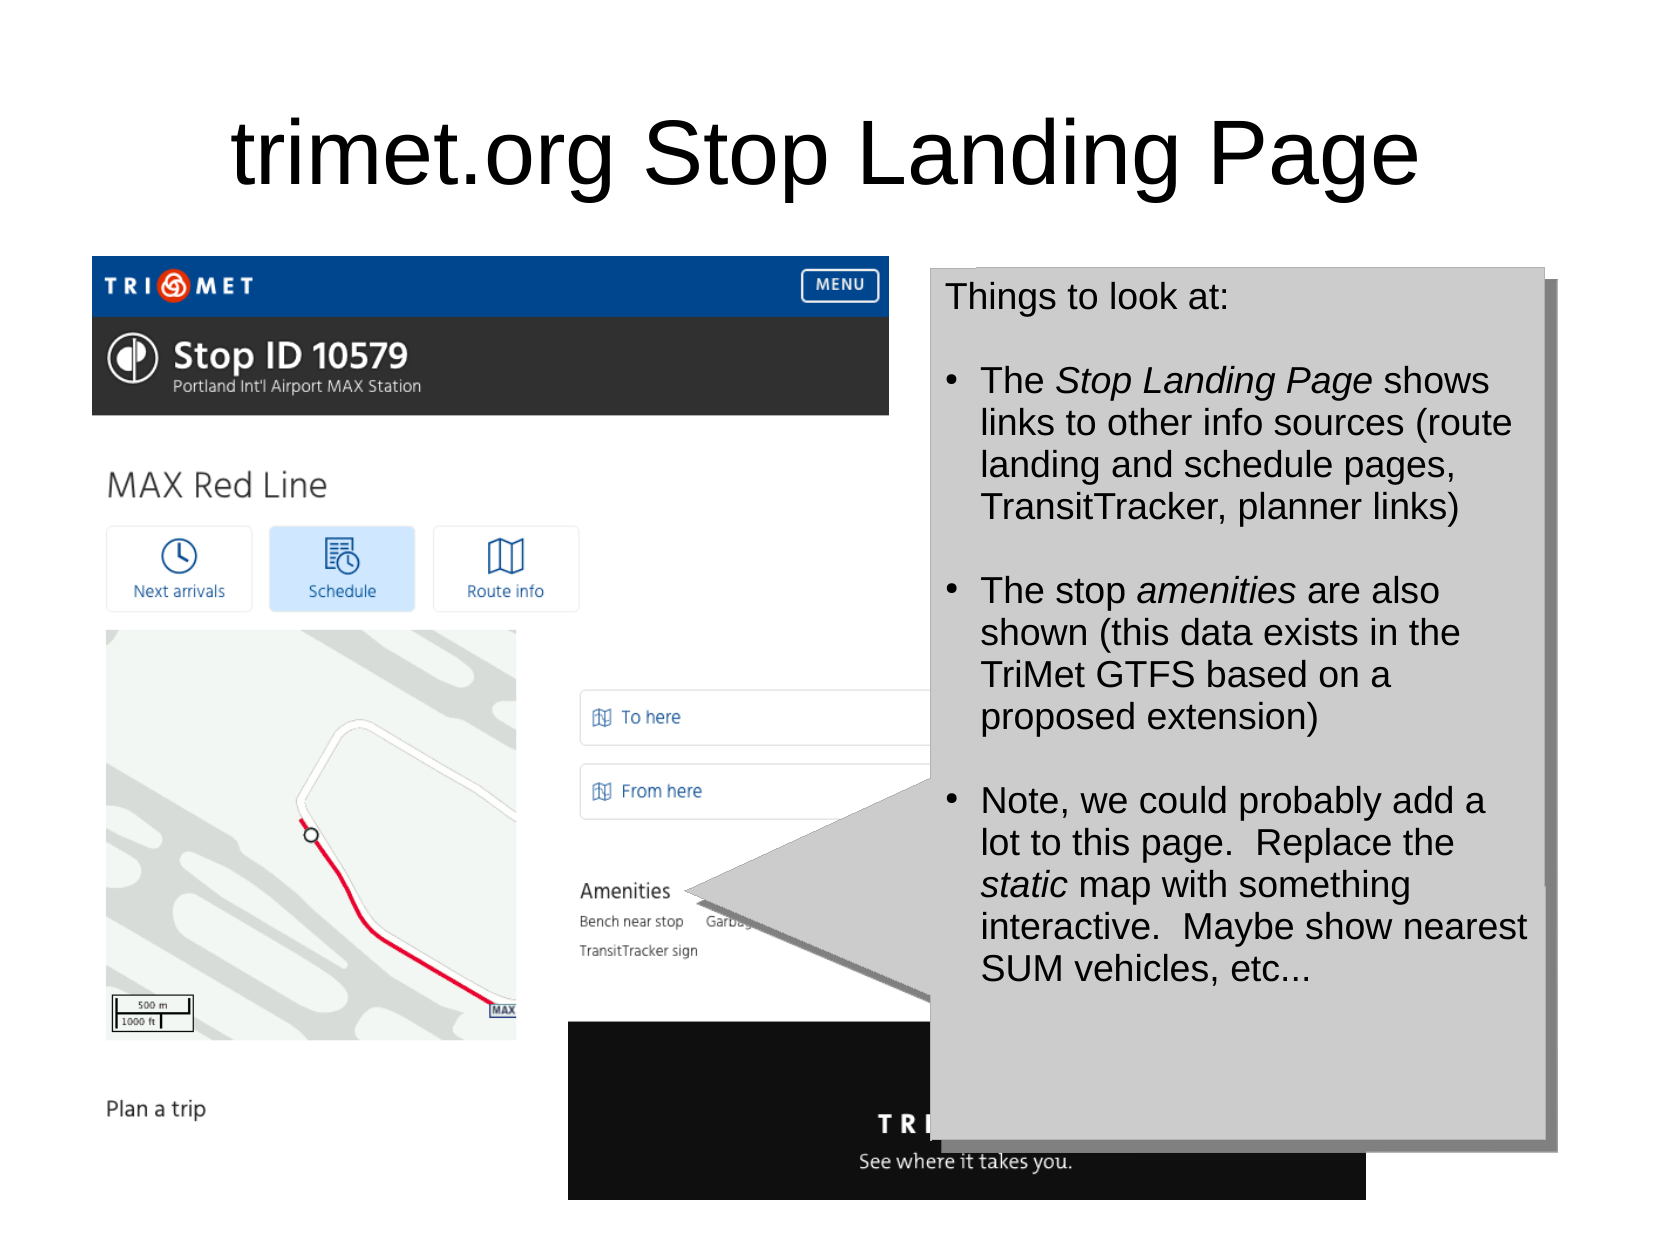

# trimet.org Stop Landing Page
Things to look at:
The Stop Landing Page shows links to other info sources (route landing and schedule pages, TransitTracker, planner links)
The stop amenities are also shown (this data exists in the TriMet GTFS based on a proposed extension)
Note, we could probably add a lot to this page. Replace the static map with something interactive. Maybe show nearest SUM vehicles, etc...